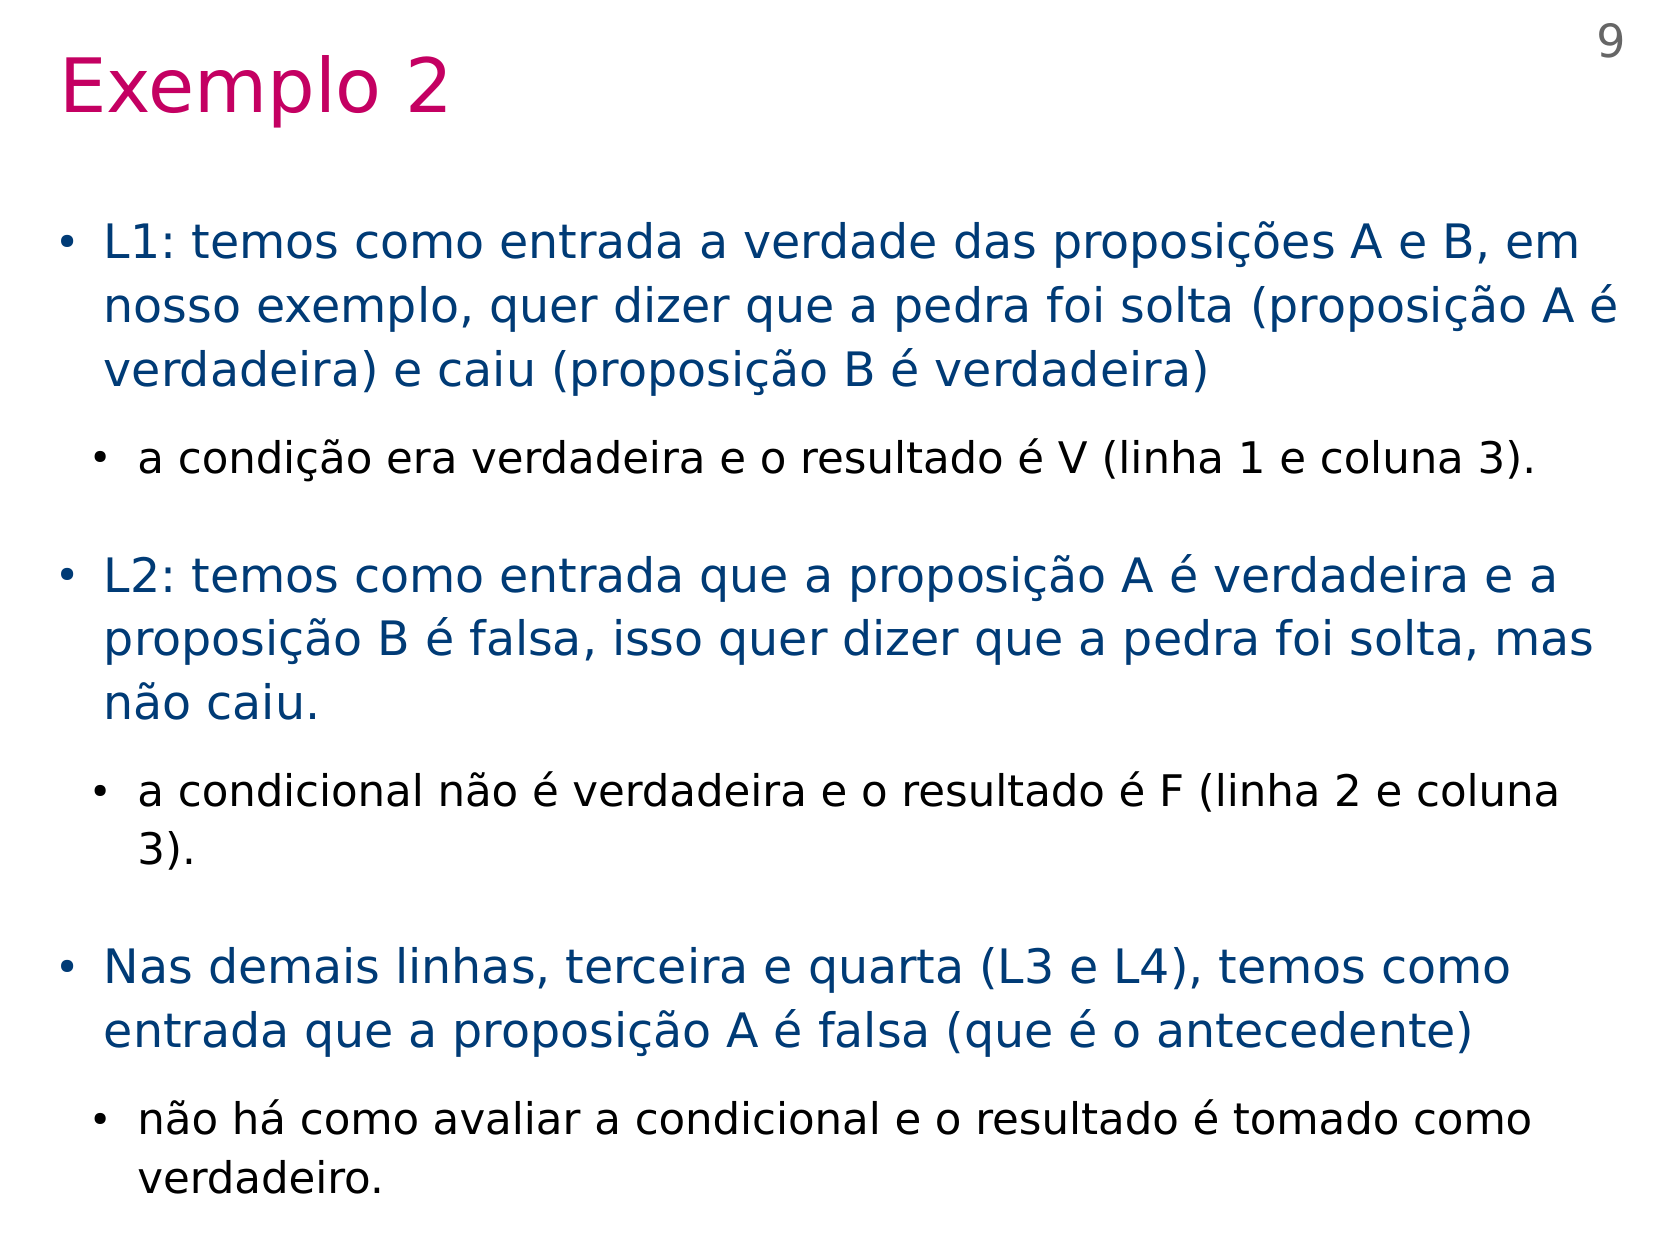

9
# Exemplo 2
L1: temos como entrada a verdade das proposições A e B, em nosso exemplo, quer dizer que a pedra foi solta (proposição A é verdadeira) e caiu (proposição B é verdadeira)
a condição era verdadeira e o resultado é V (linha 1 e coluna 3).
L2: temos como entrada que a proposição A é verdadeira e a proposição B é falsa, isso quer dizer que a pedra foi solta, mas não caiu.
a condicional não é verdadeira e o resultado é F (linha 2 e coluna 3).
Nas demais linhas, terceira e quarta (L3 e L4), temos como entrada que a proposição A é falsa (que é o antecedente)
não há como avaliar a condicional e o resultado é tomado como verdadeiro.